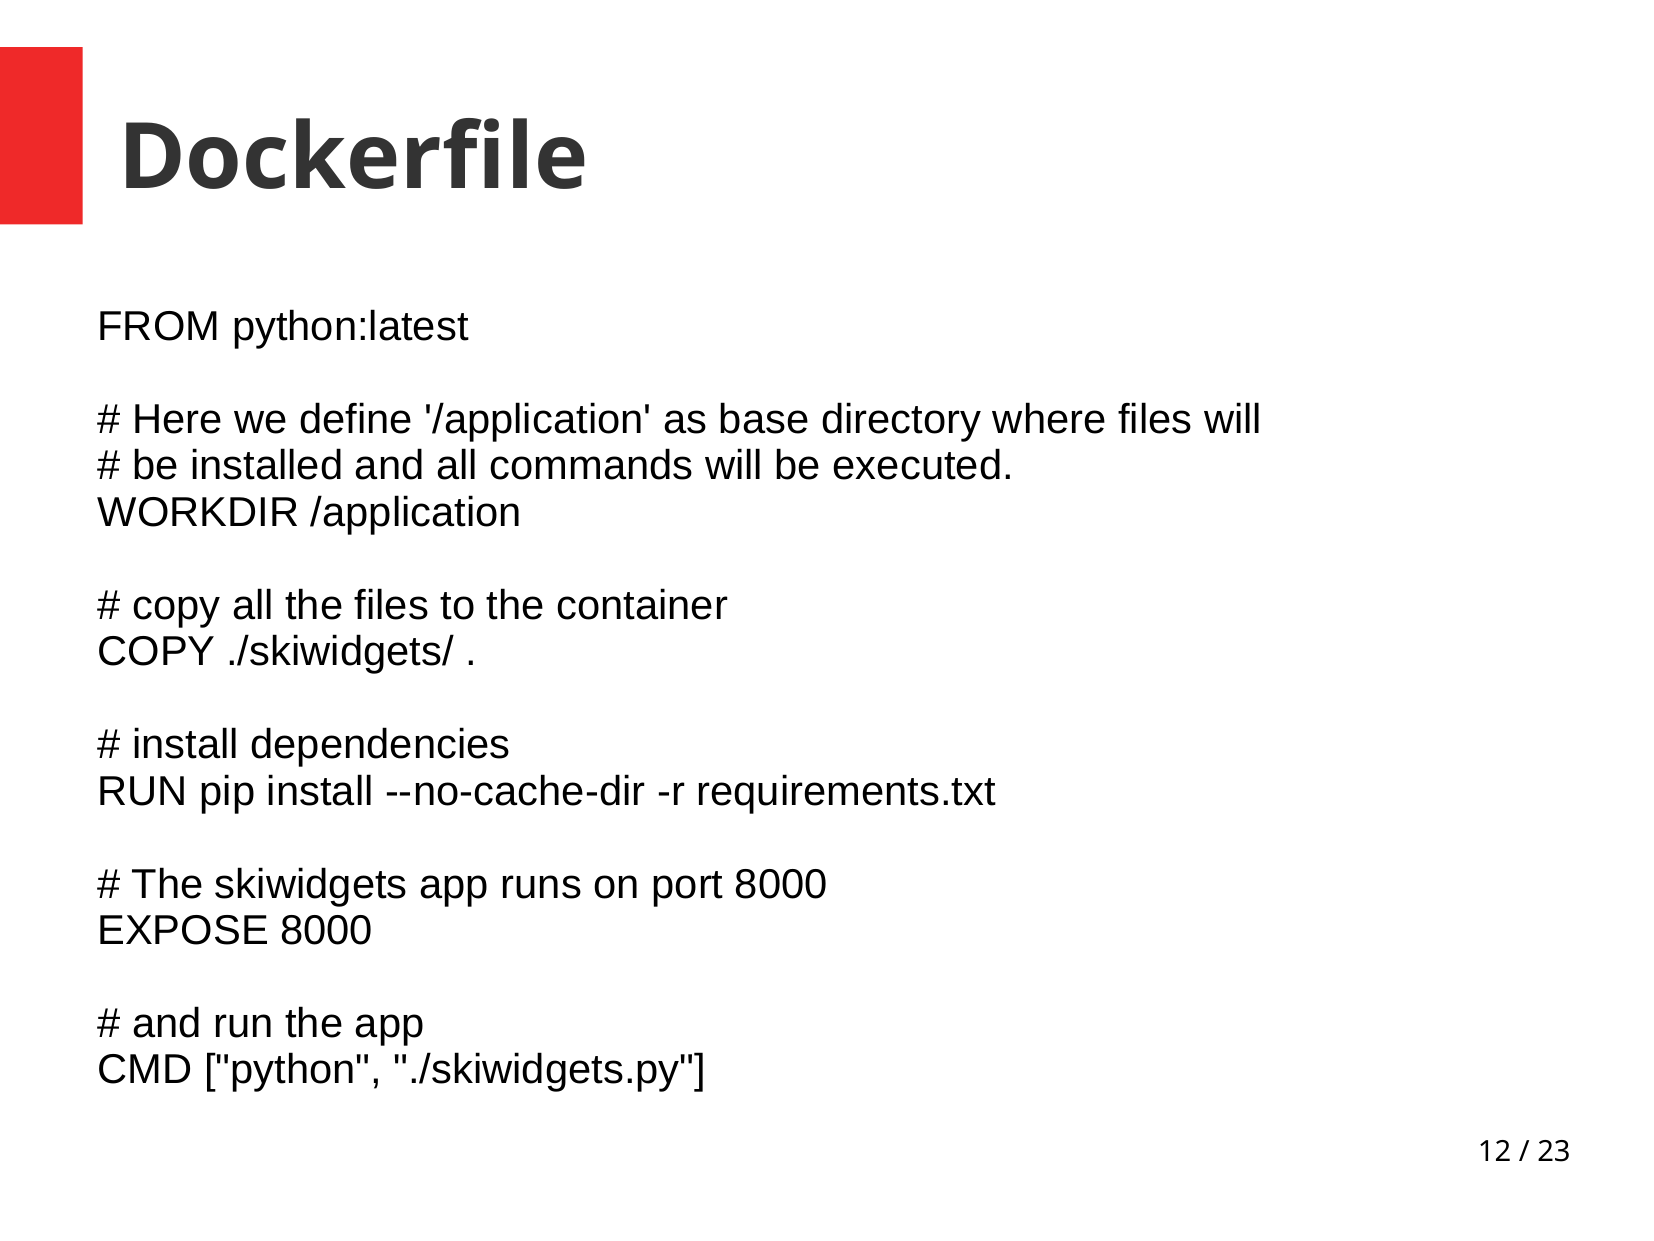

# Dockerfile
FROM python:latest
# Here we define '/application' as base directory where files will
# be installed and all commands will be executed.
WORKDIR /application
# copy all the files to the container
COPY ./skiwidgets/ .
# install dependencies
RUN pip install --no-cache-dir -r requirements.txt
# The skiwidgets app runs on port 8000
EXPOSE 8000
# and run the app
CMD ["python", "./skiwidgets.py"]
12